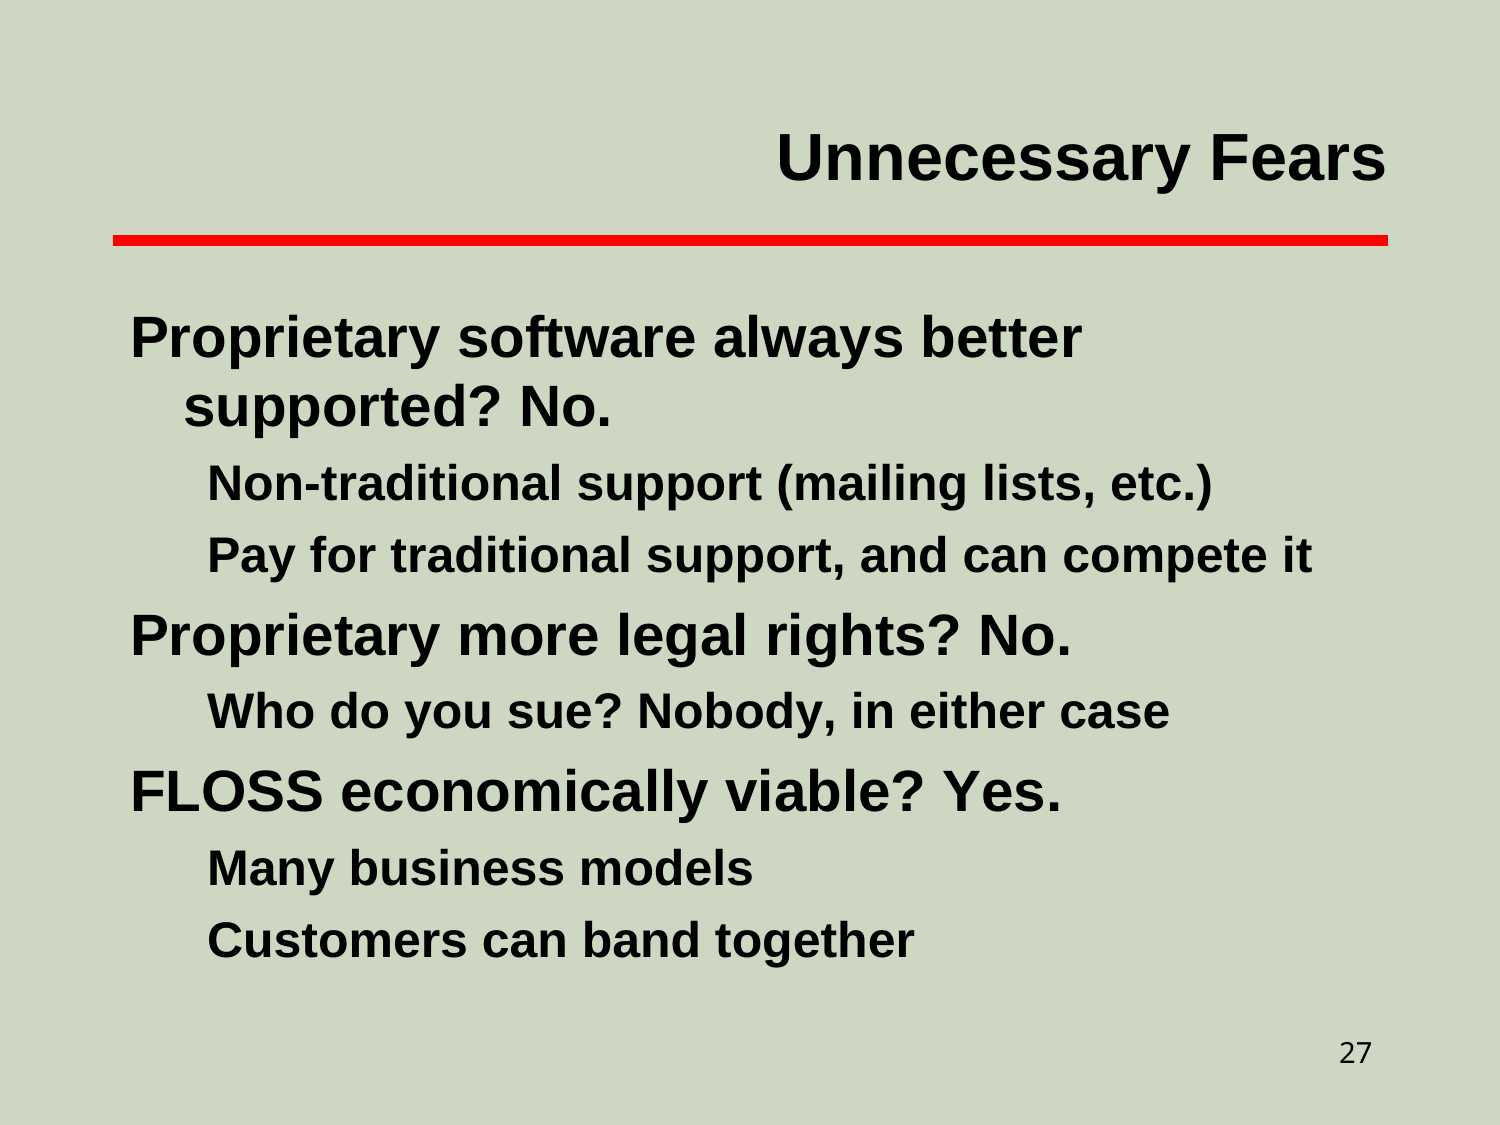

# Unnecessary Fears
Proprietary software always better supported? No.
Non-traditional support (mailing lists, etc.)
Pay for traditional support, and can compete it
Proprietary more legal rights? No.
Who do you sue? Nobody, in either case
FLOSS economically viable? Yes.
Many business models
Customers can band together